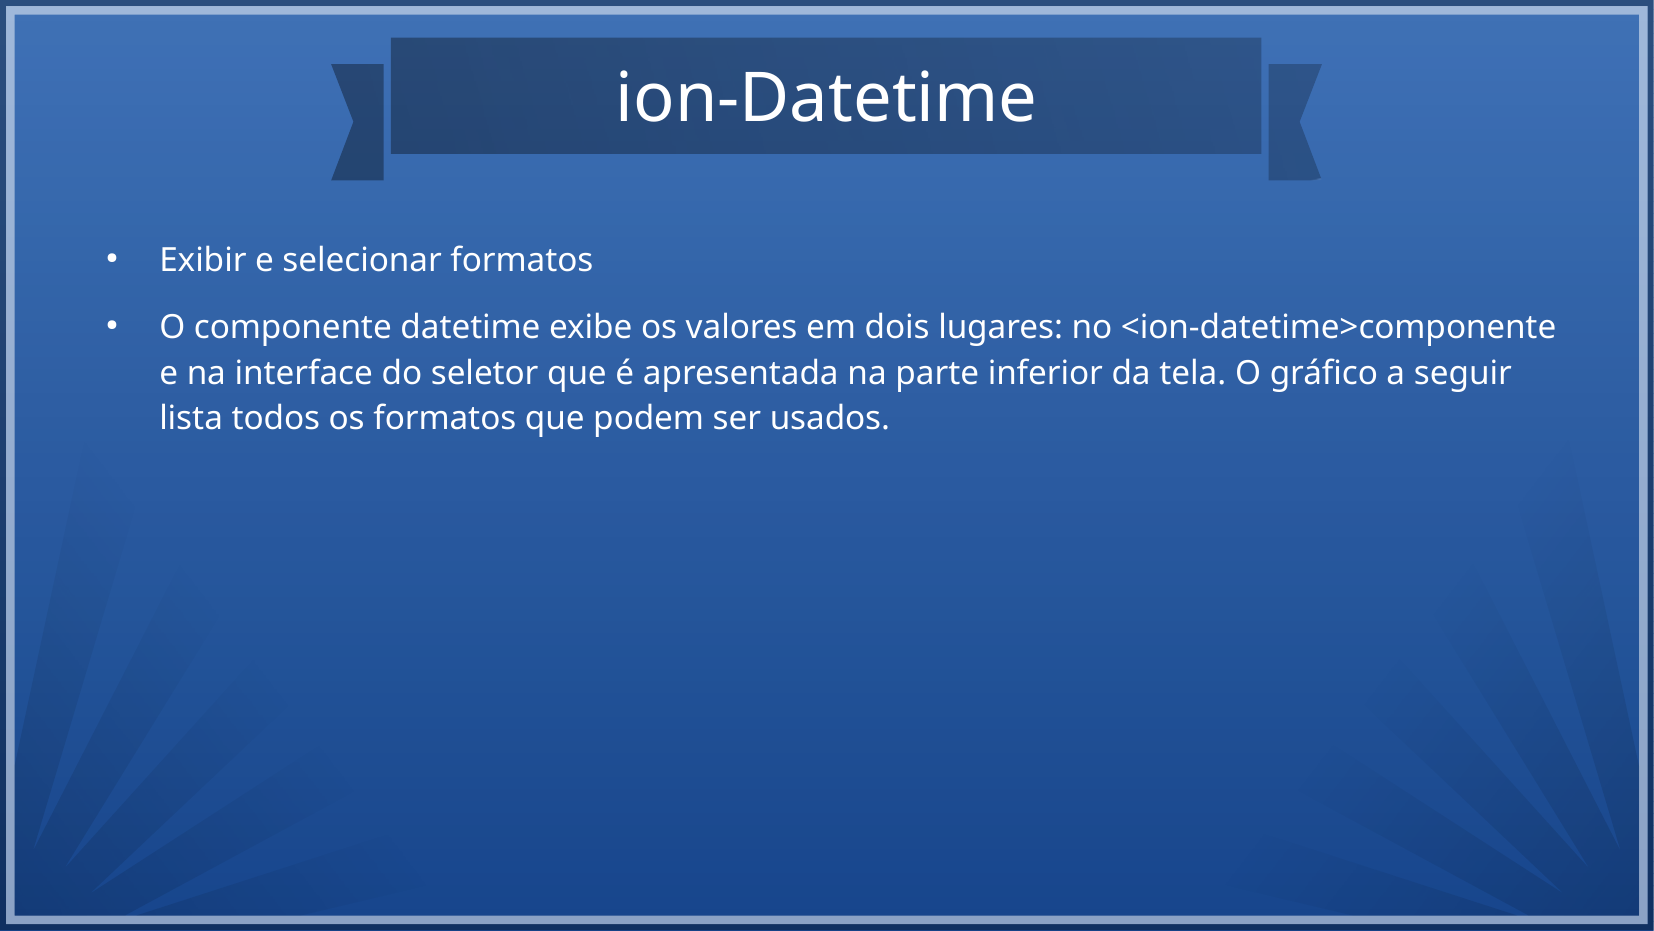

# ion-Datetime
Exibir e selecionar formatos
O componente datetime exibe os valores em dois lugares: no <ion-datetime>componente e na interface do seletor que é apresentada na parte inferior da tela. O gráfico a seguir lista todos os formatos que podem ser usados.